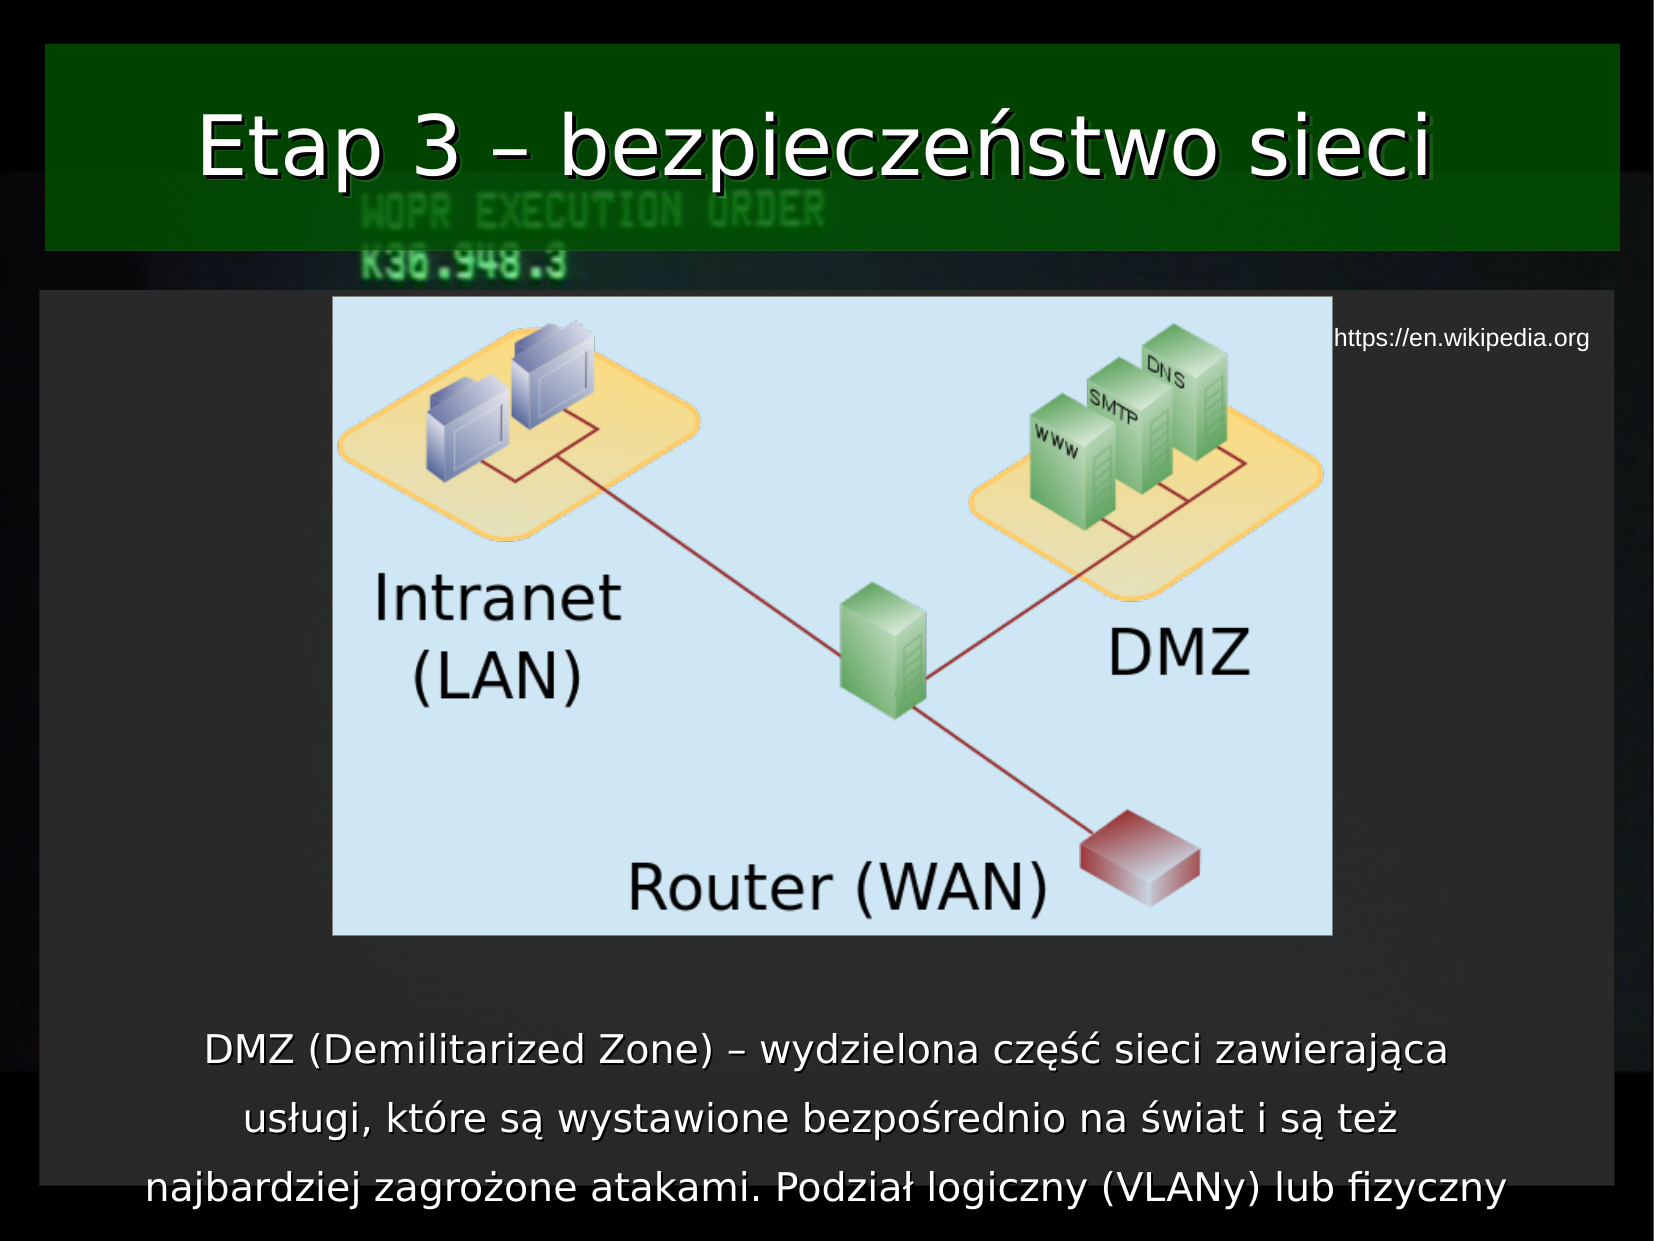

# Etap 3 – bezpieczeństwo sieci
https://en.wikipedia.org
DMZ (Demilitarized Zone) – wydzielona część sieci zawierająca
usługi, które są wystawione bezpośrednio na świat i są też
najbardziej zagrożone atakami. Podział logiczny (VLANy) lub fizyczny